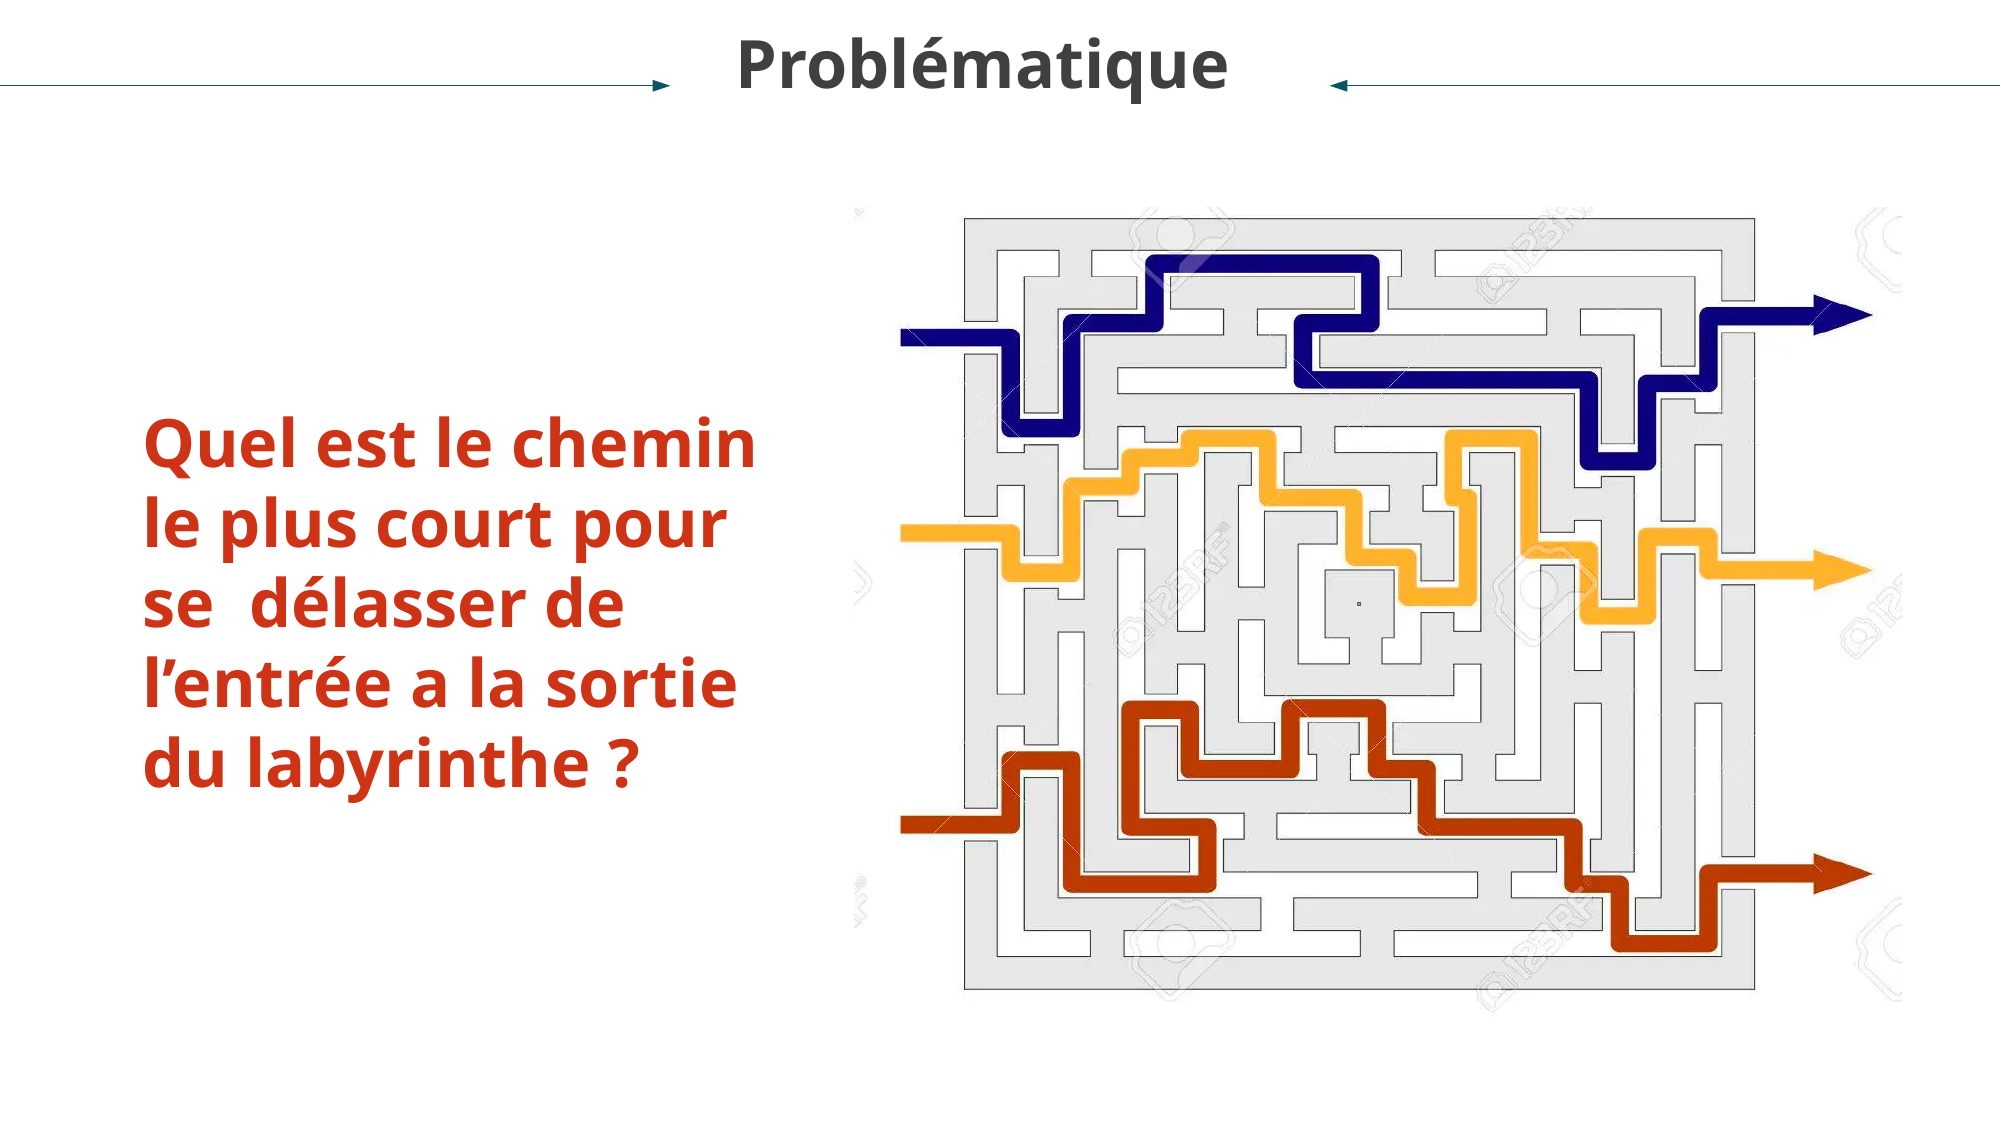

Problématique
# Analyse du projet : diapositive 3
Quel est le chemin le plus court pour se délasser de l’entrée a la sortie du labyrinthe ?